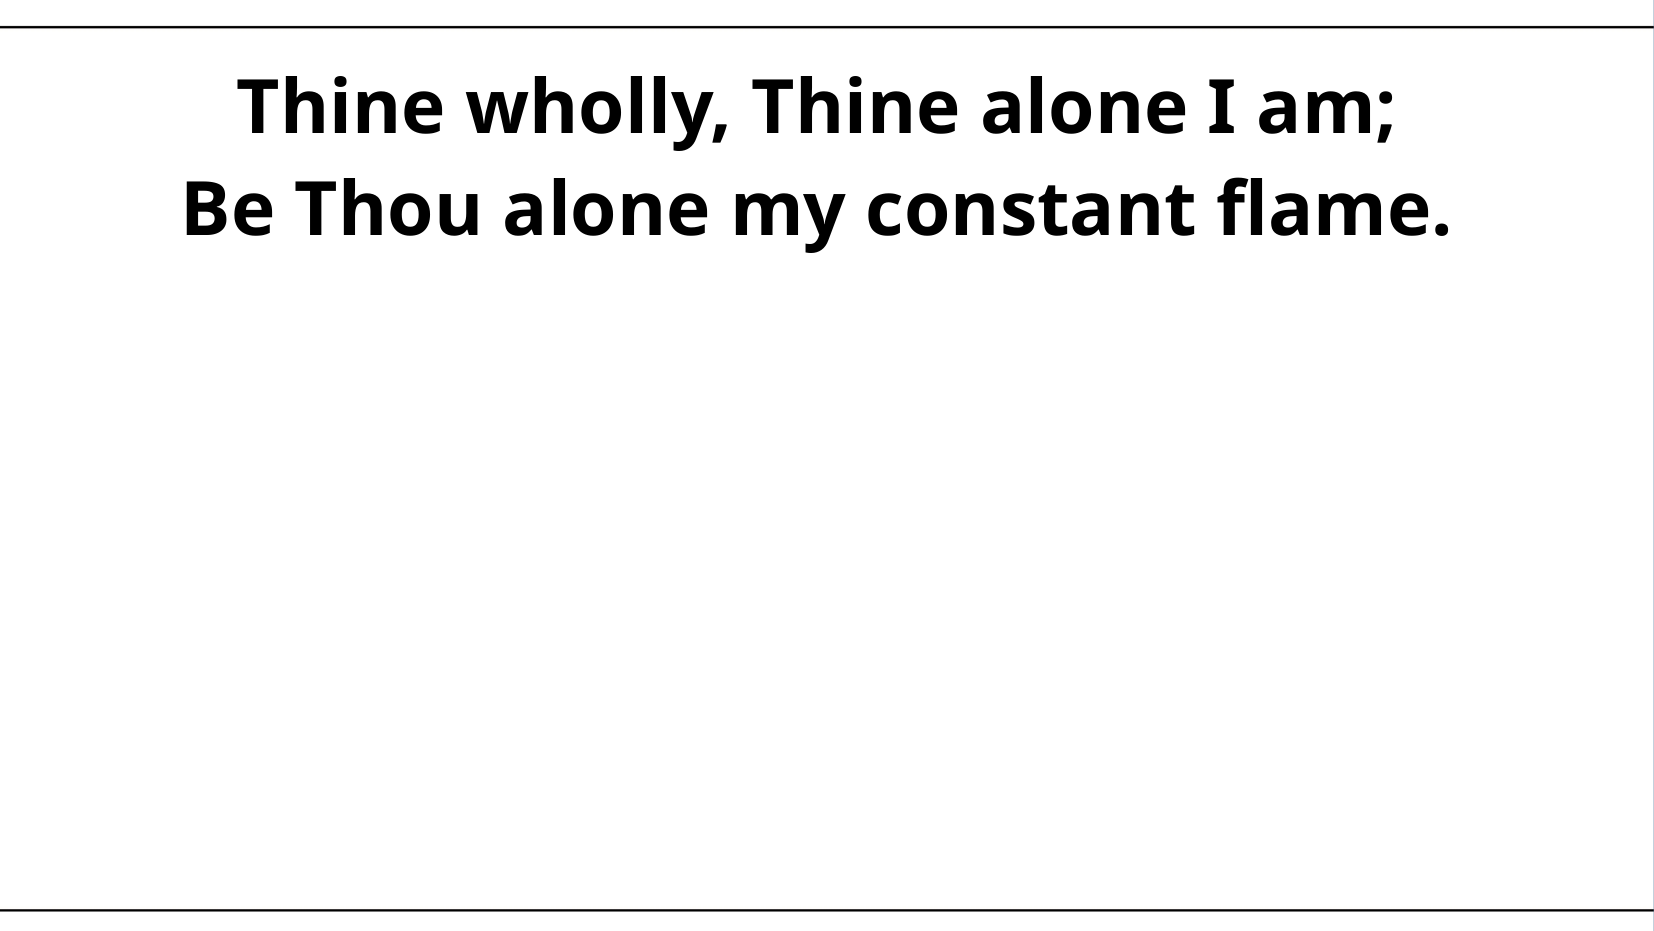

Thine wholly, Thine alone I am;
Be Thou alone my constant flame.